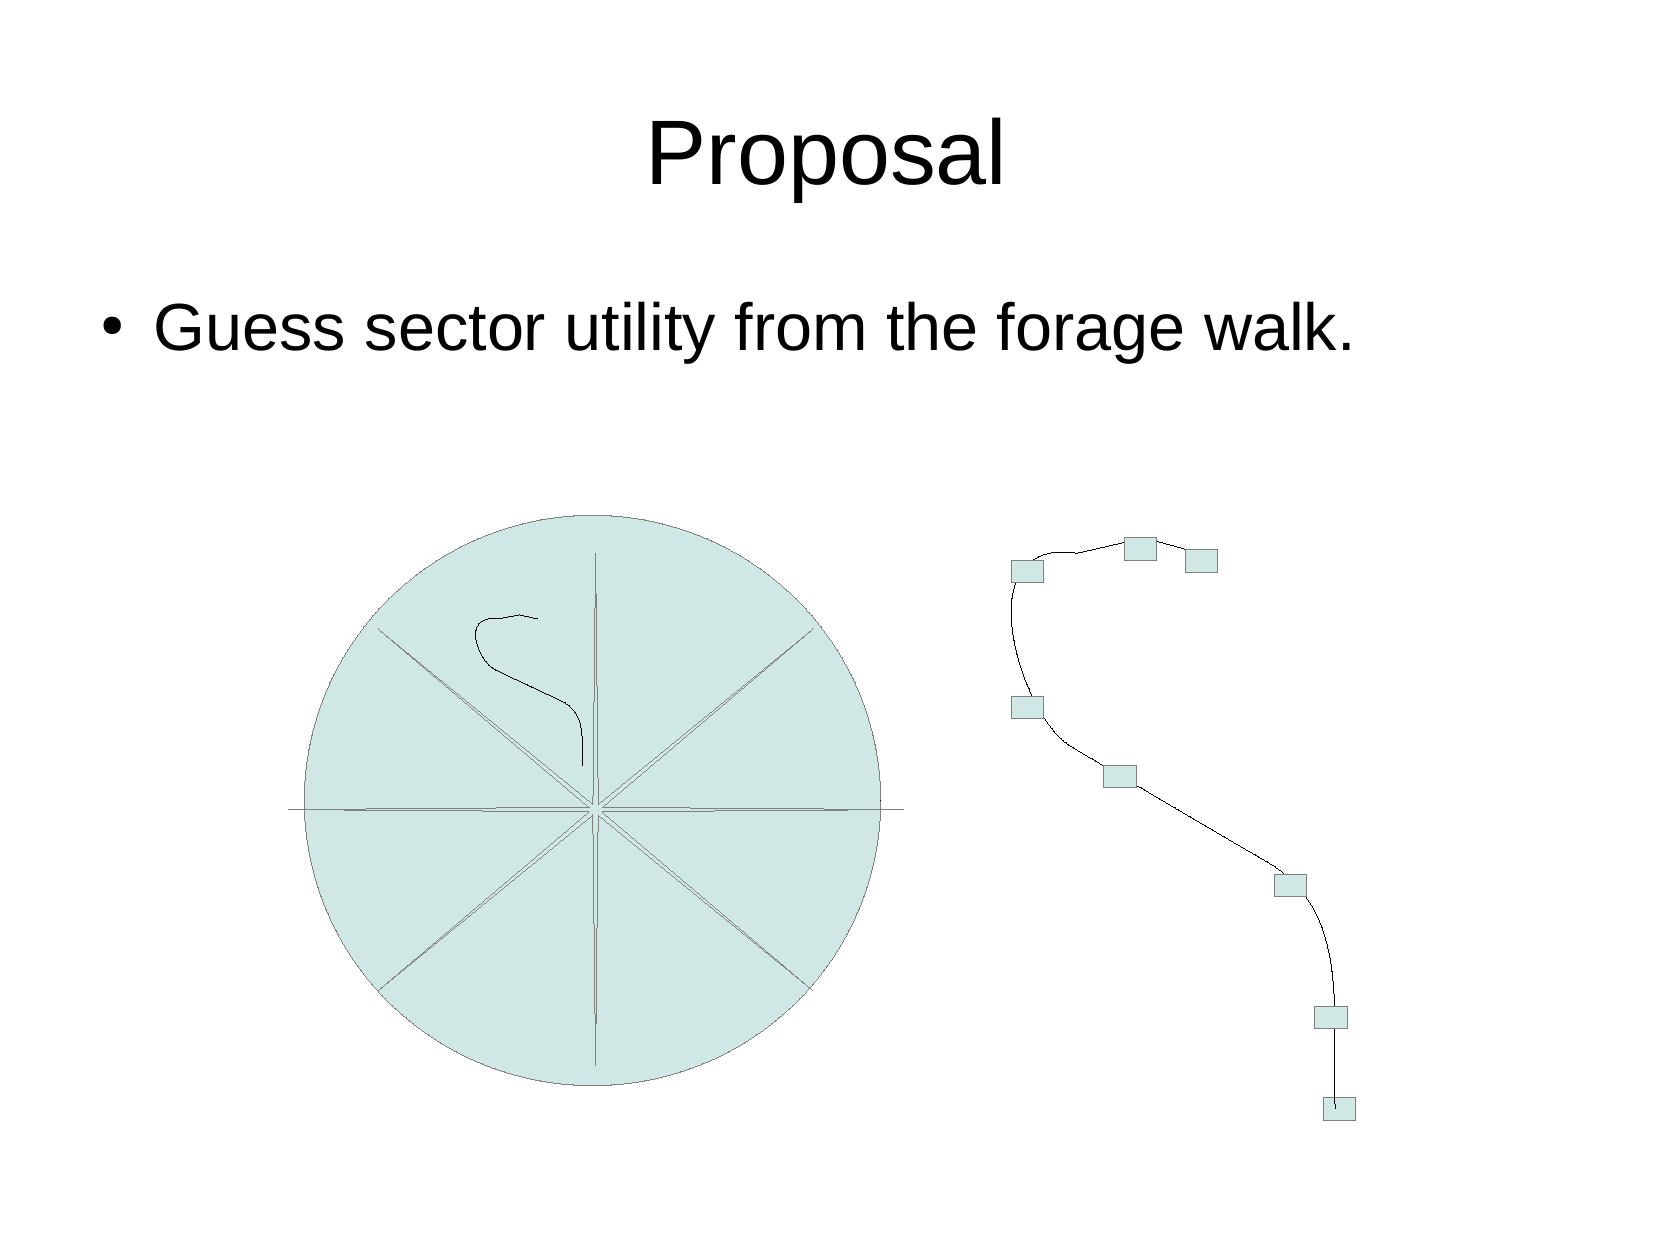

# Proposal
Guess sector utility from the forage walk.